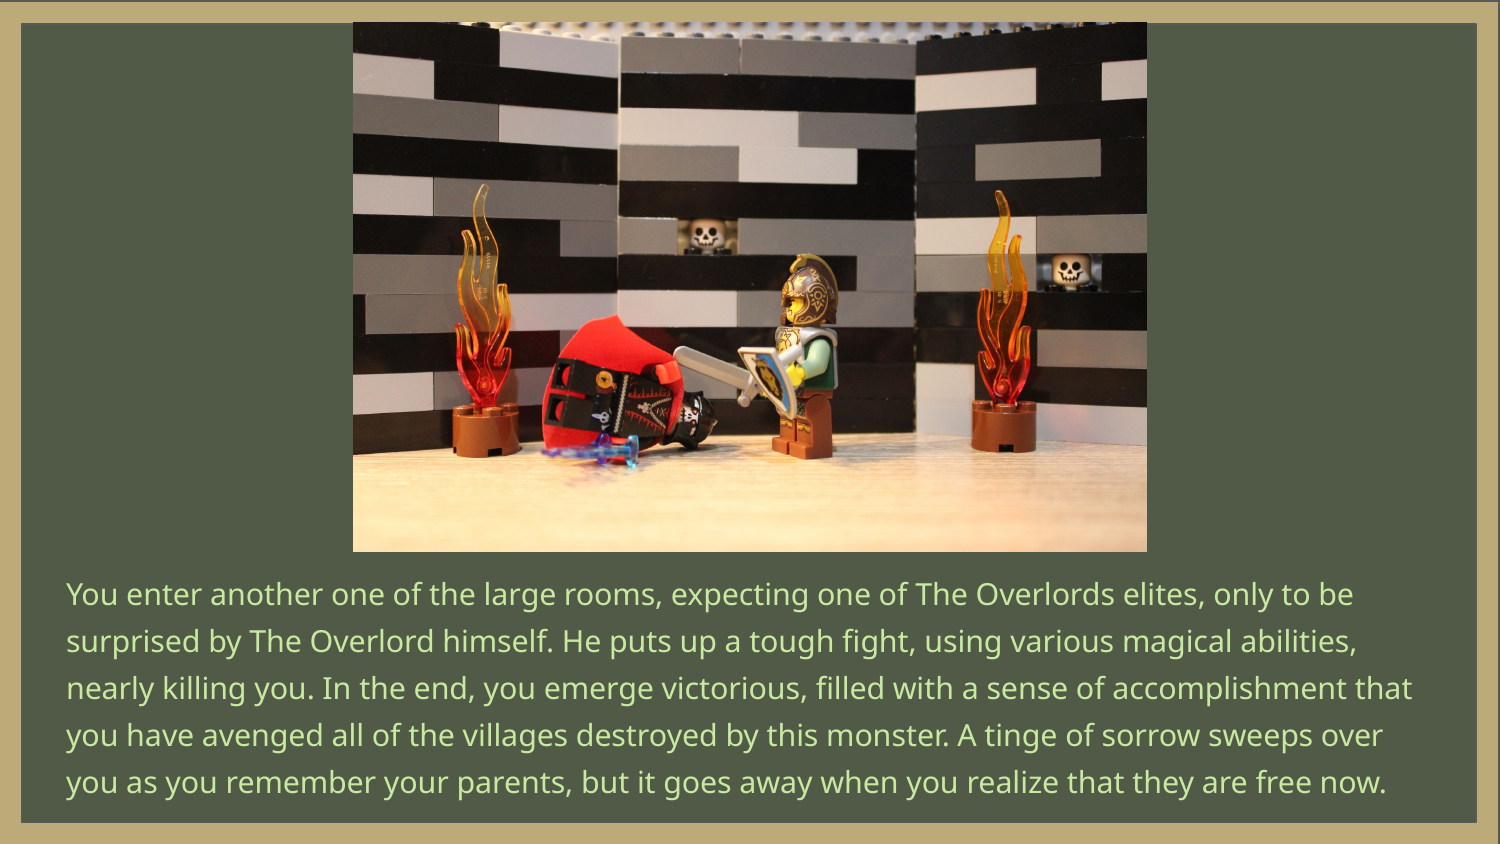

# You enter another one of the large rooms, expecting one of The Overlords elites, only to be surprised by The Overlord himself. He puts up a tough fight, using various magical abilities, nearly killing you. In the end, you emerge victorious, filled with a sense of accomplishment that you have avenged all of the villages destroyed by this monster. A tinge of sorrow sweeps over you as you remember your parents, but it goes away when you realize that they are free now.